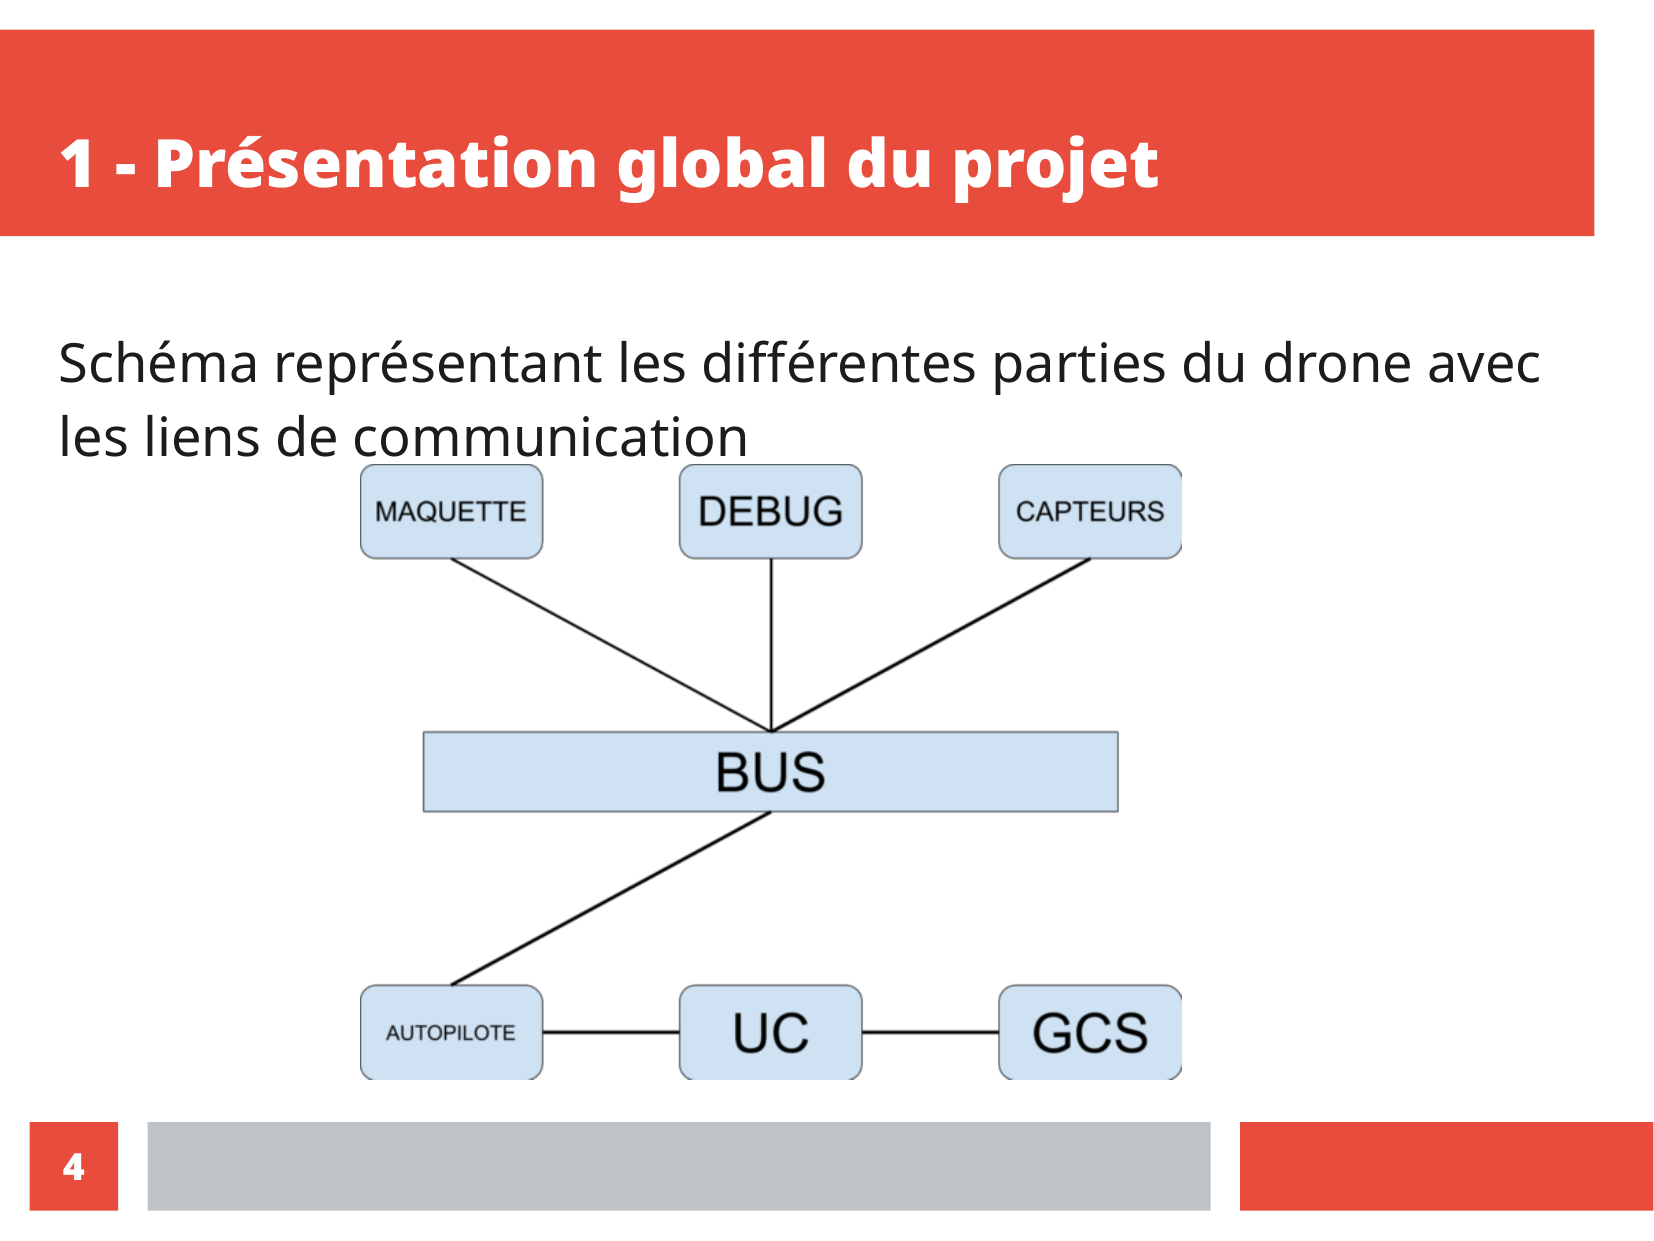

# 1 - Présentation global du projet
Schéma représentant les différentes parties du drone avec les liens de communication
4